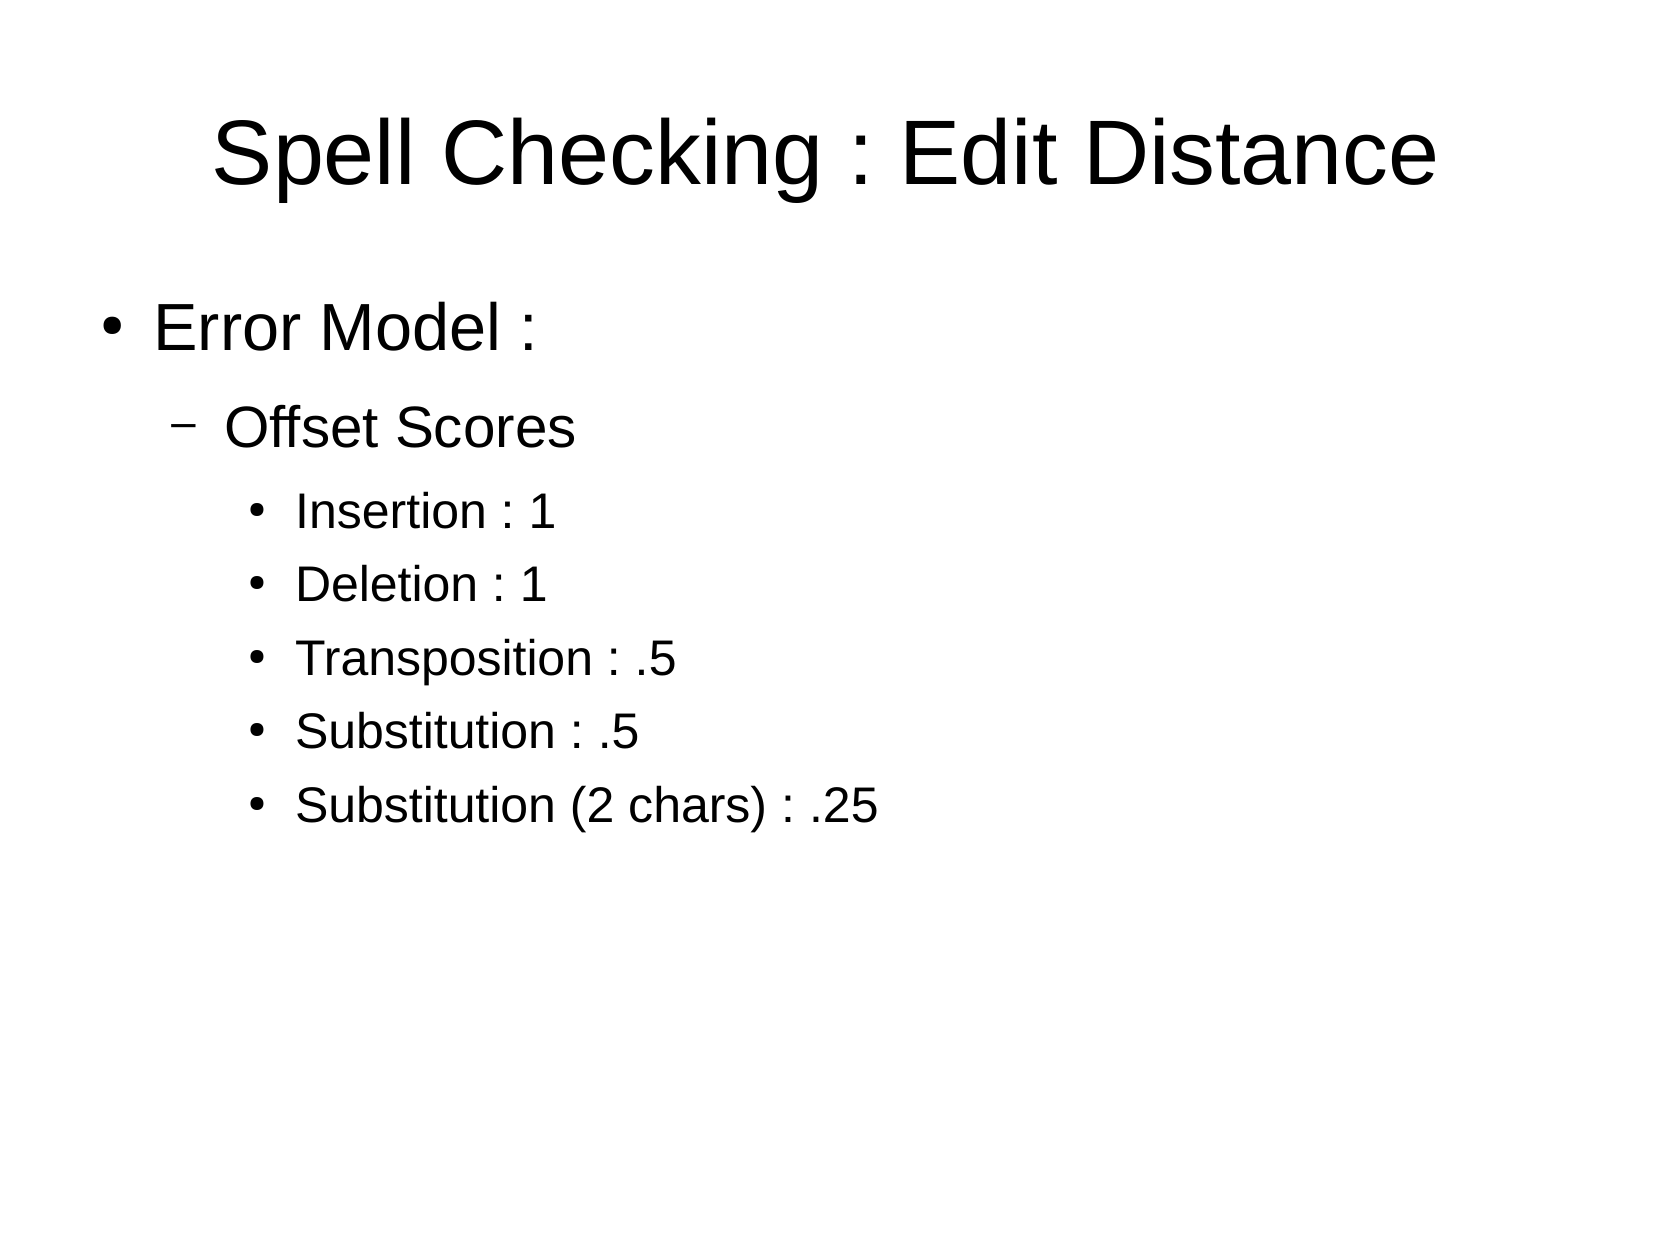

# Spell Checking : Edit Distance
Error Model :
Offset Scores
Insertion : 1
Deletion : 1
Transposition : .5
Substitution : .5
Substitution (2 chars) : .25